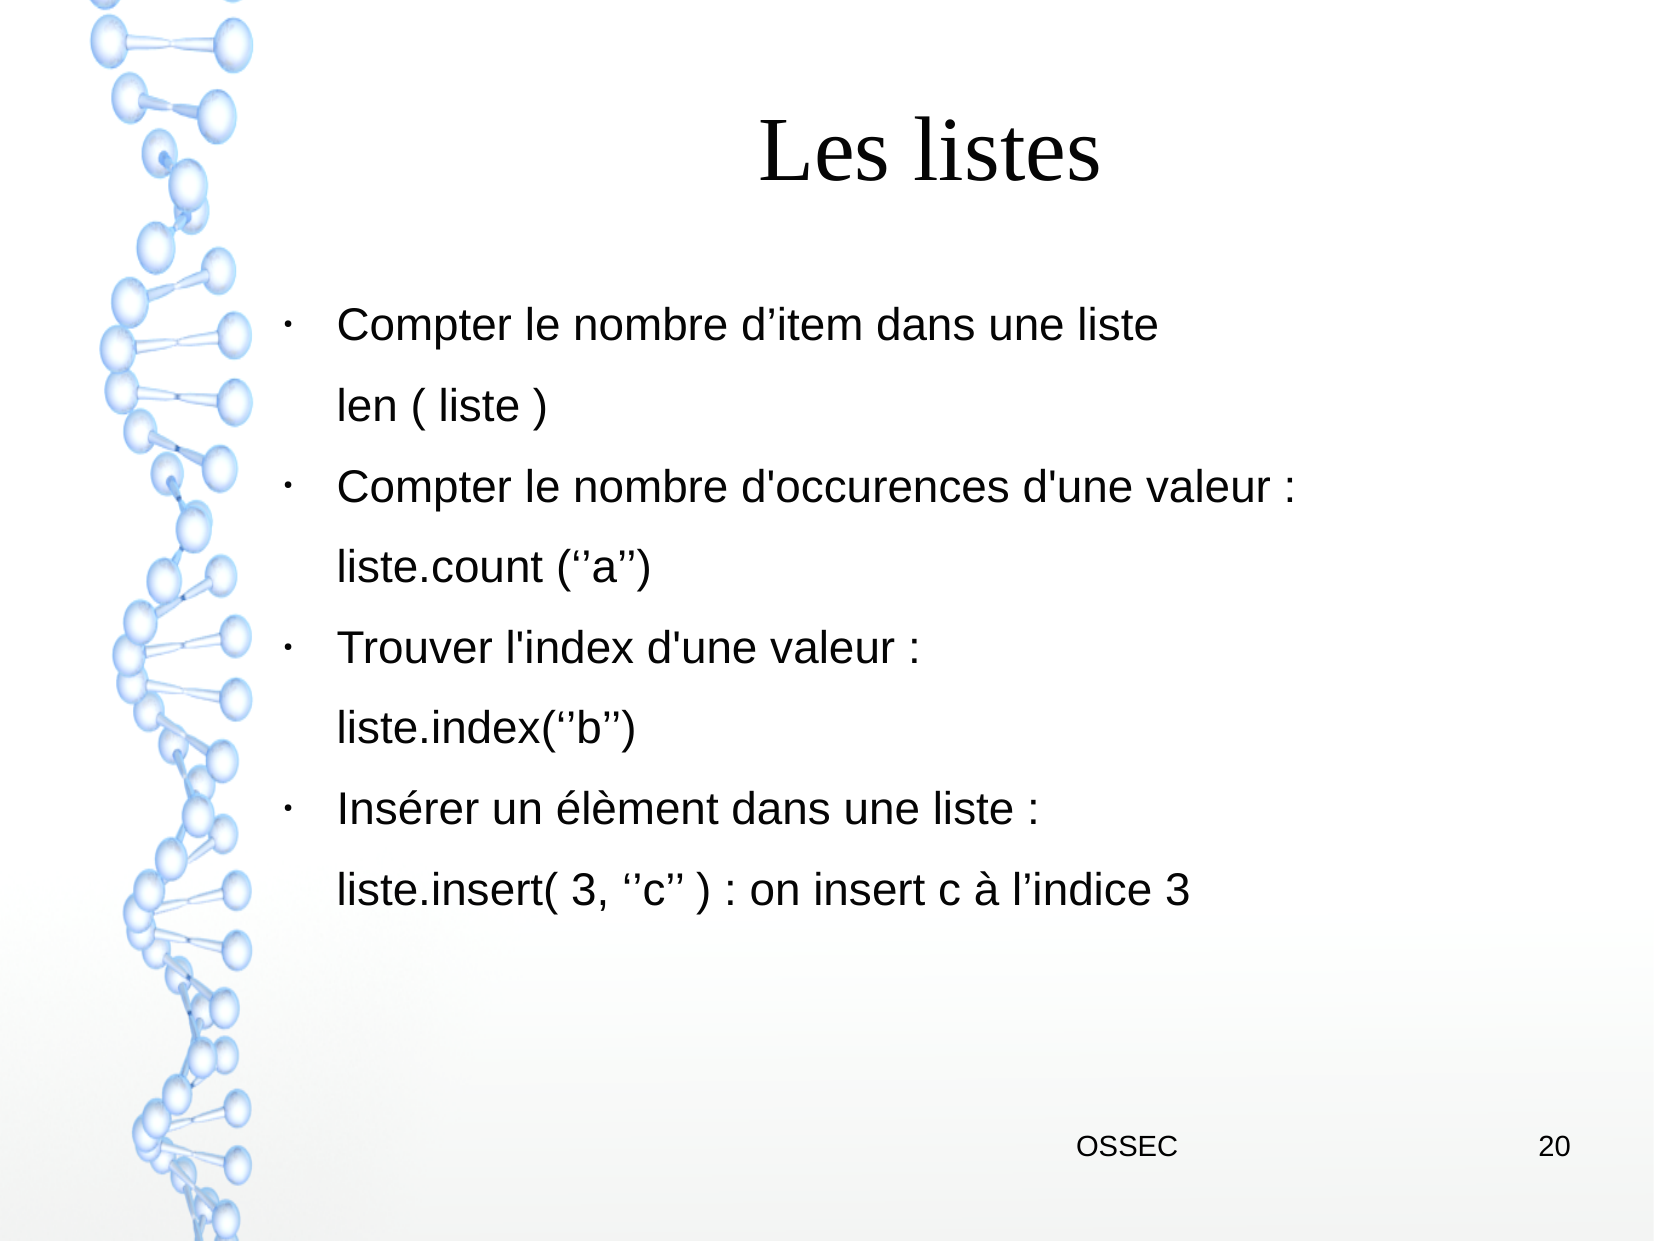

# Les listes
Compter le nombre d’item dans une liste
len ( liste )
Compter le nombre d'occurences d'une valeur :
liste.count (‘’a’’)
Trouver l'index d'une valeur :
liste.index(‘’b’’)
Insérer un élèment dans une liste :
liste.insert( 3, ‘’c’’ ) : on insert c à l’indice 3
OSSEC
20